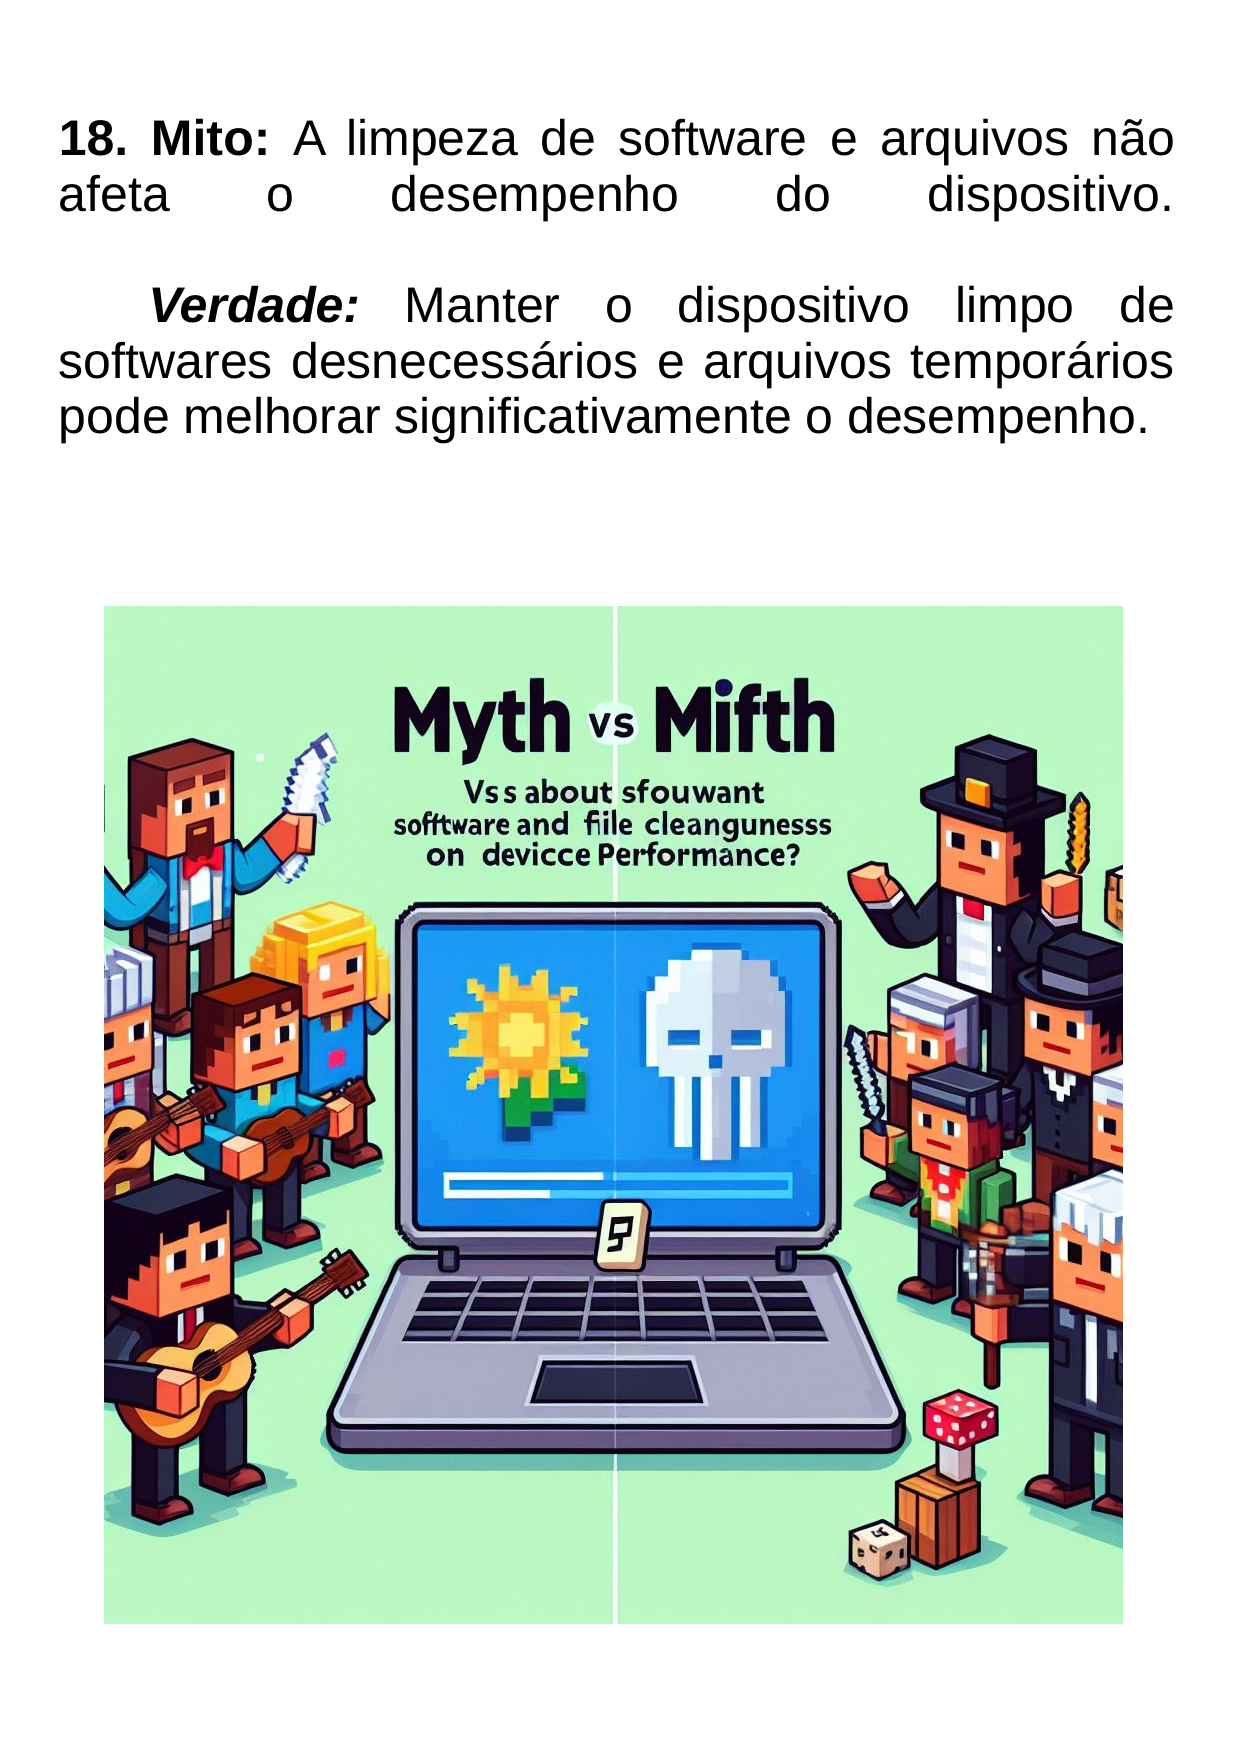

# 18. Mito: A limpeza de software e arquivos não afeta o desempenho do dispositivo. Verdade: Manter o dispositivo limpo de softwares desnecessários e arquivos temporários pode melhorar significativamente o desempenho.